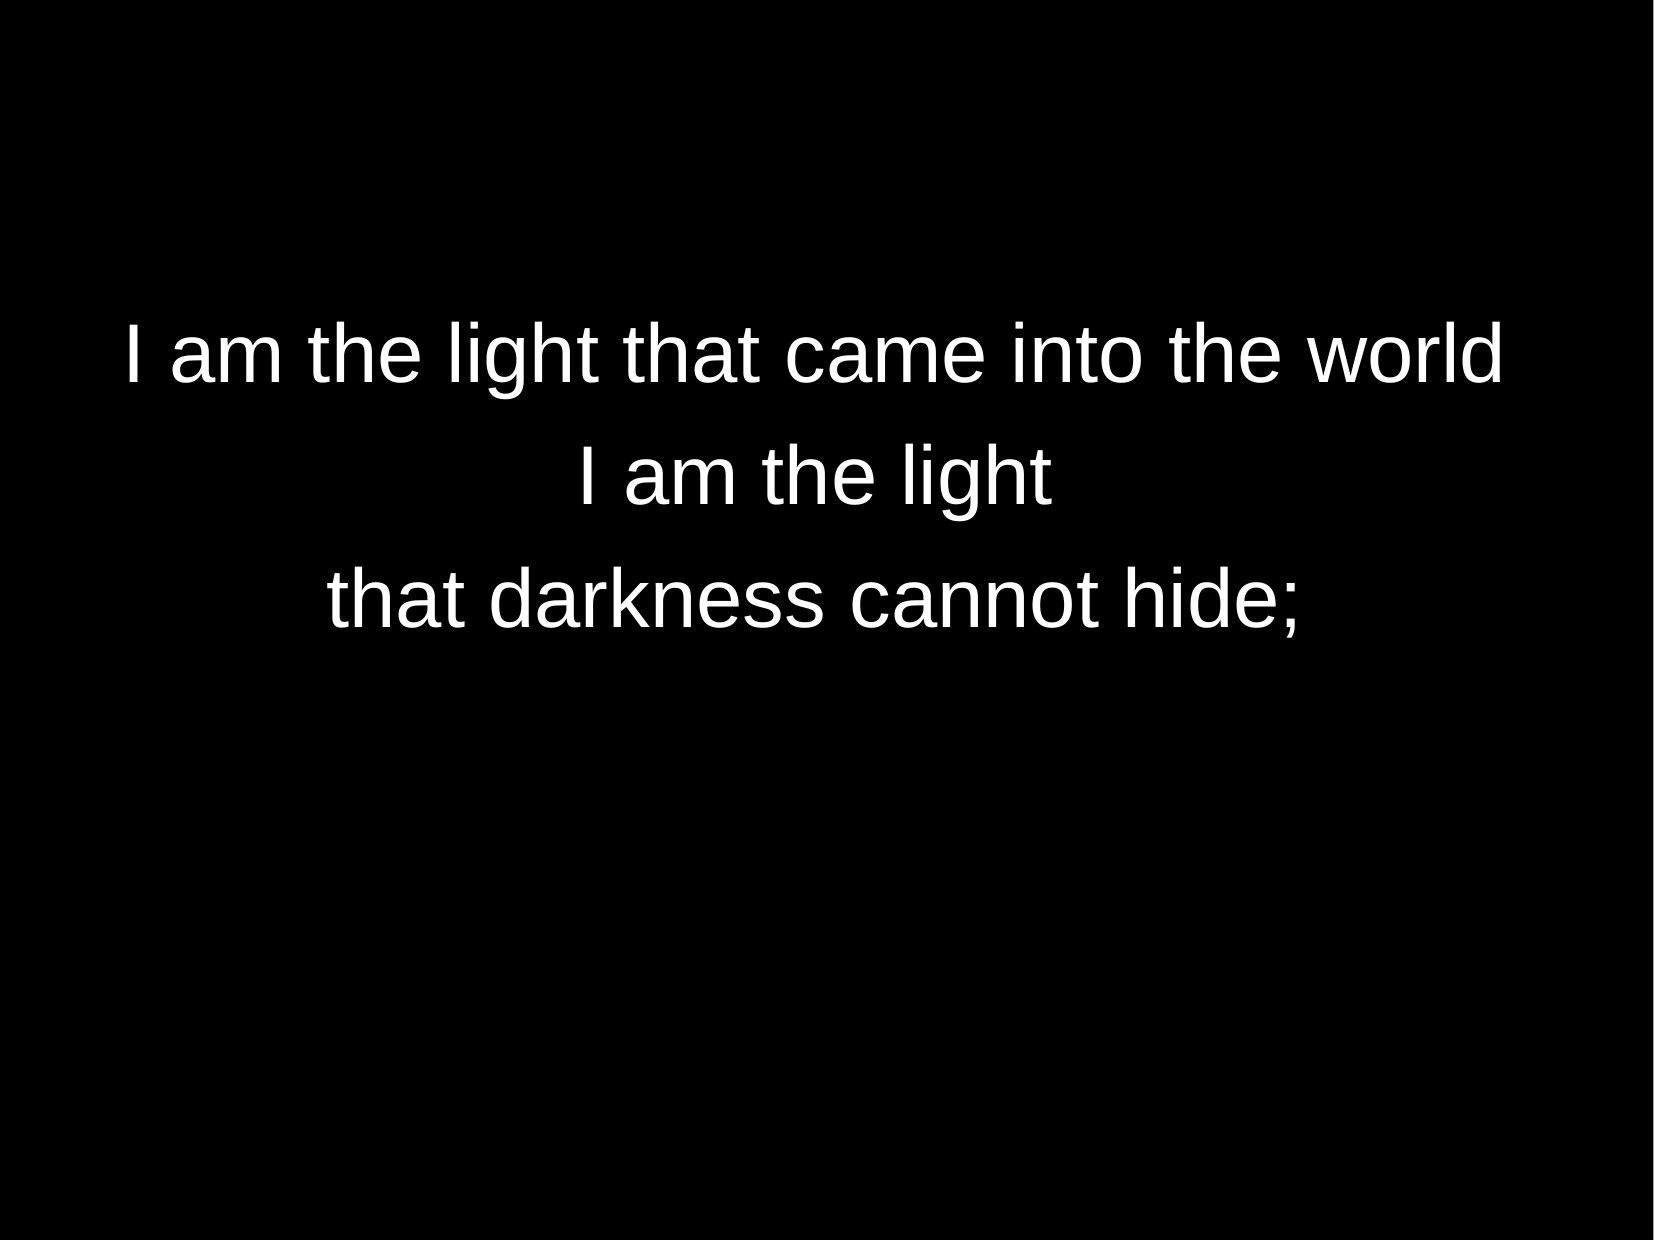

#
I am the light that came into the world
I am the light
that darkness cannot hide;